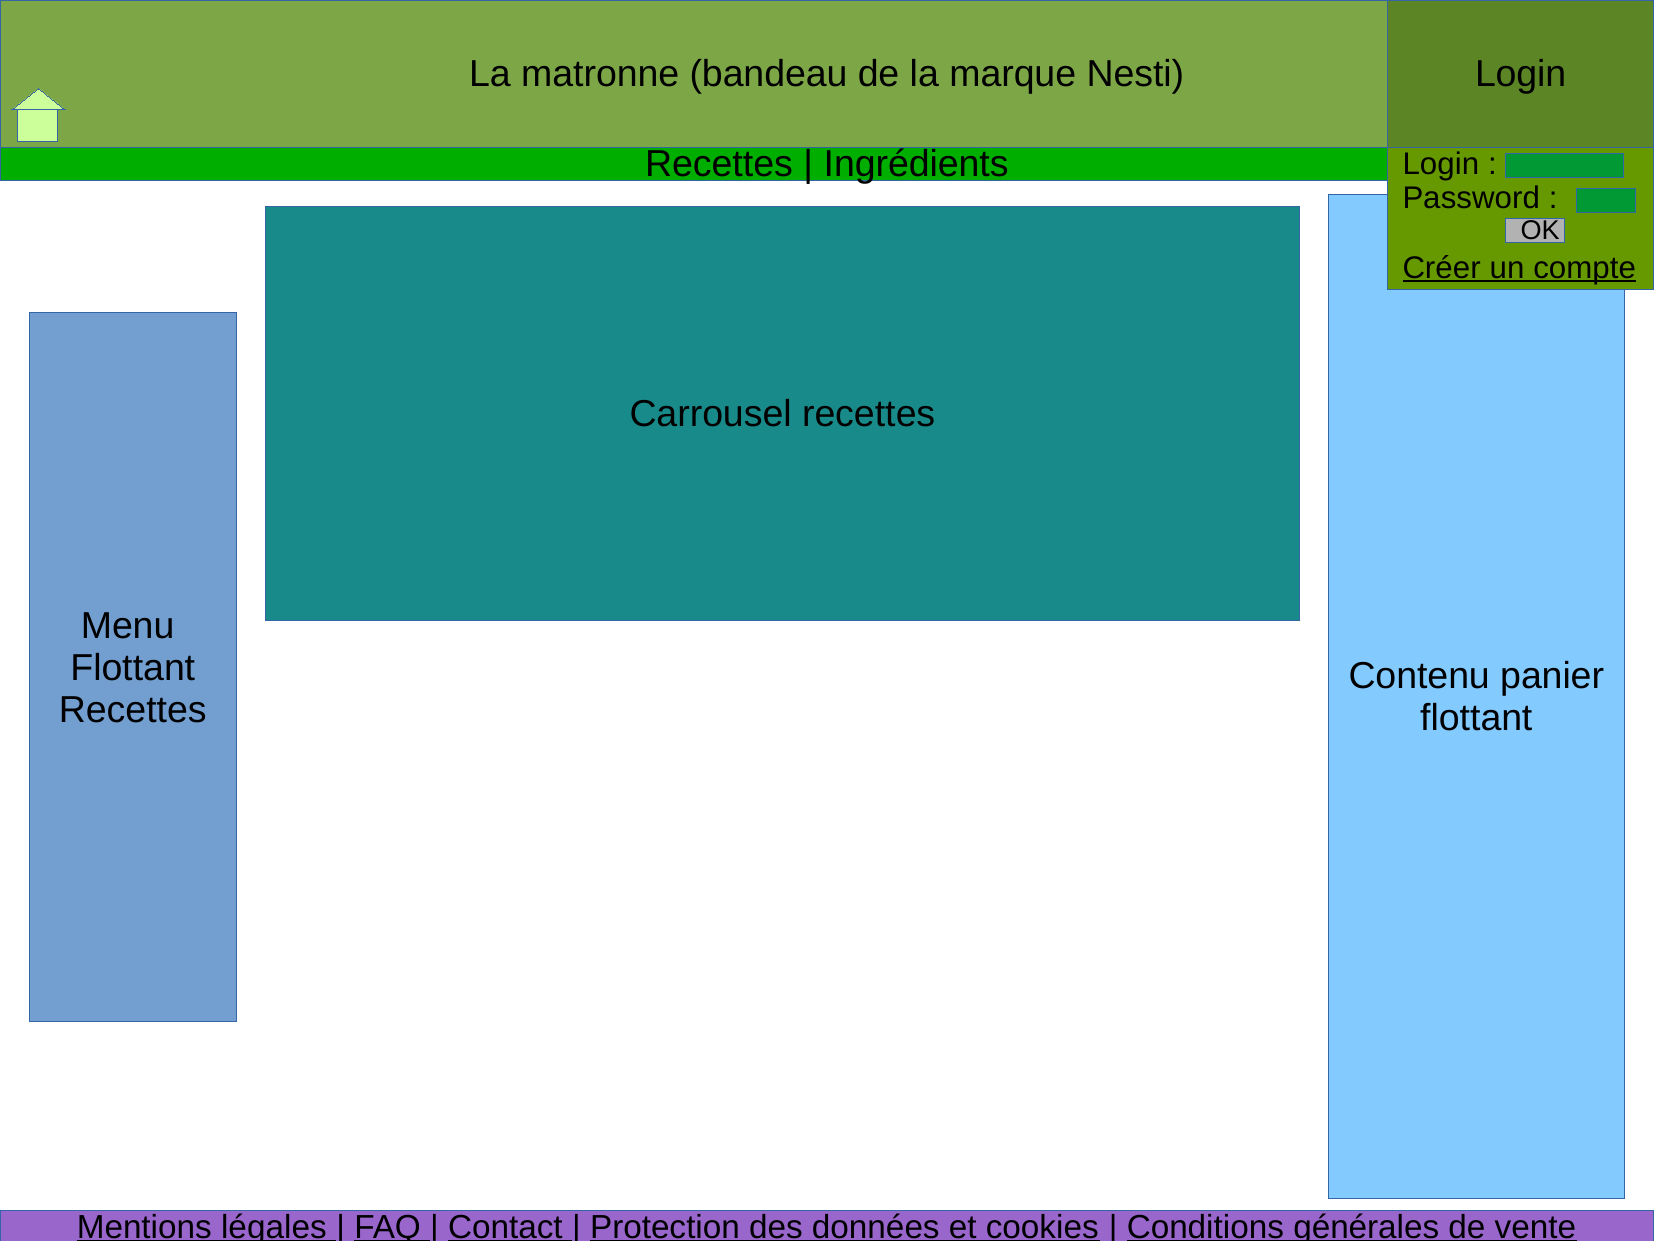

La matronne (bandeau de la marque Nesti)
Login
Login :
Password :
Créer un compte
Recettes | Ingrédients
Contenu panier
flottant
Carrousel recettes
OK
Menu
Flottant
Recettes
Mentions légales | FAQ | Contact | Protection des données et cookies | Conditions générales de vente